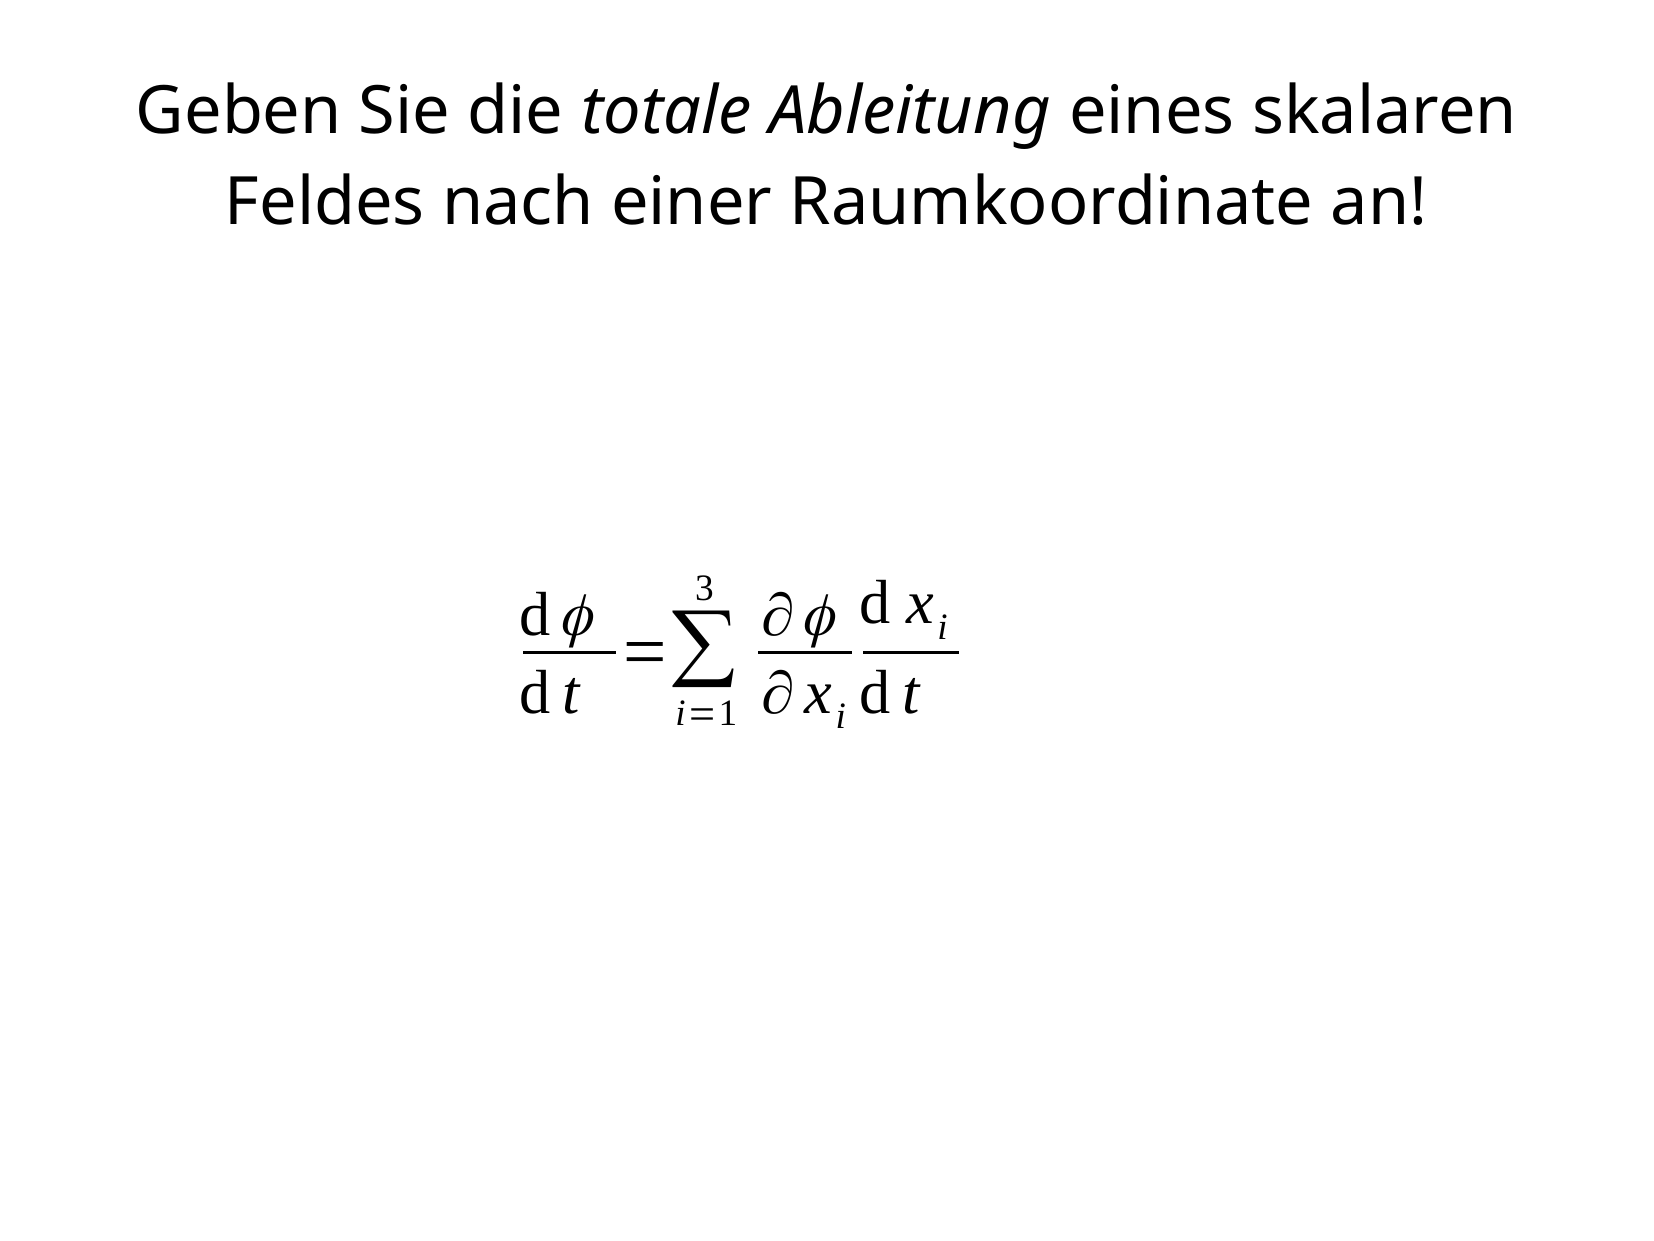

# Geben Sie die totale Ableitung eines skalaren Feldes nach einer Raumkoordinate an!